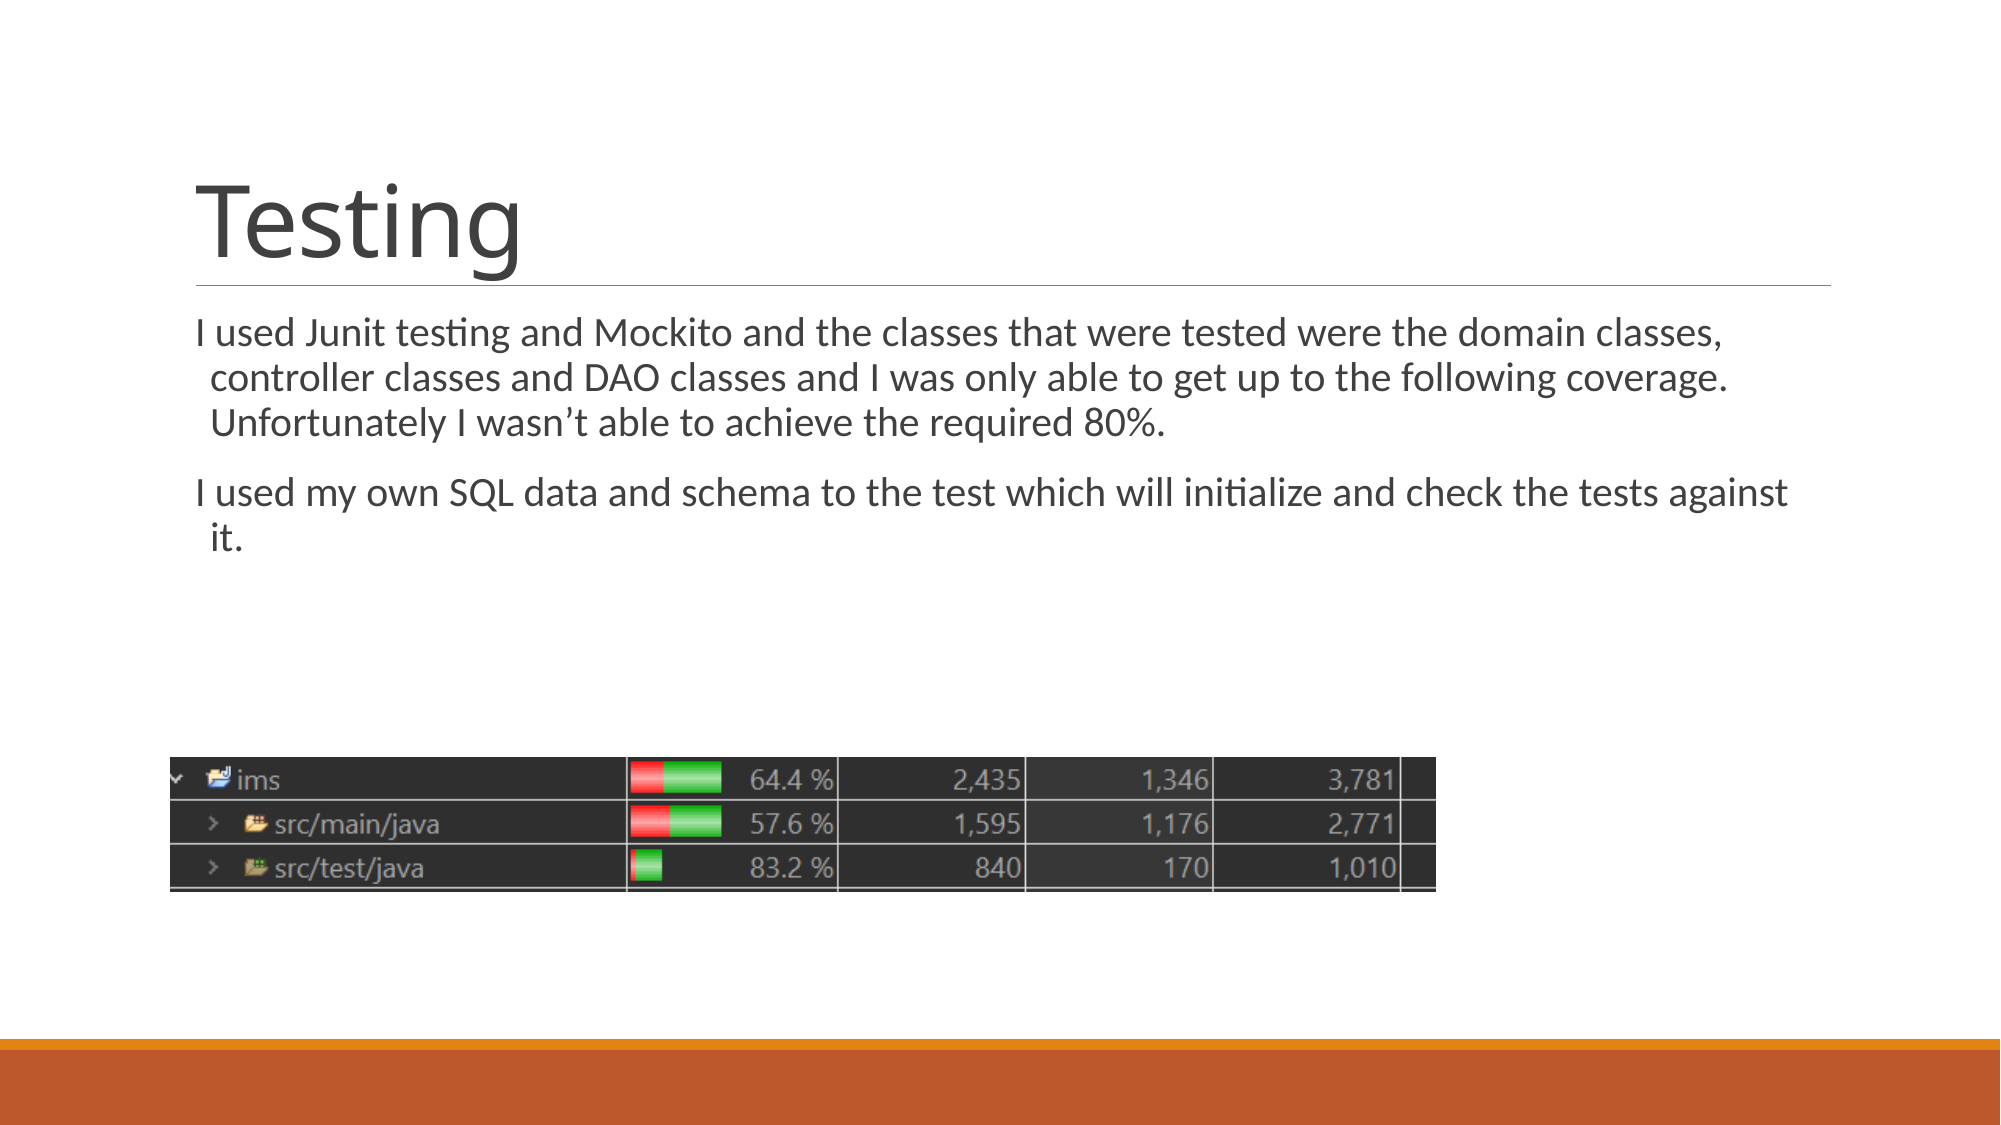

# Testing
I used Junit testing and Mockito and the classes that were tested were the domain classes, controller classes and DAO classes and I was only able to get up to the following coverage. Unfortunately I wasn’t able to achieve the required 80%.
I used my own SQL data and schema to the test which will initialize and check the tests against it.